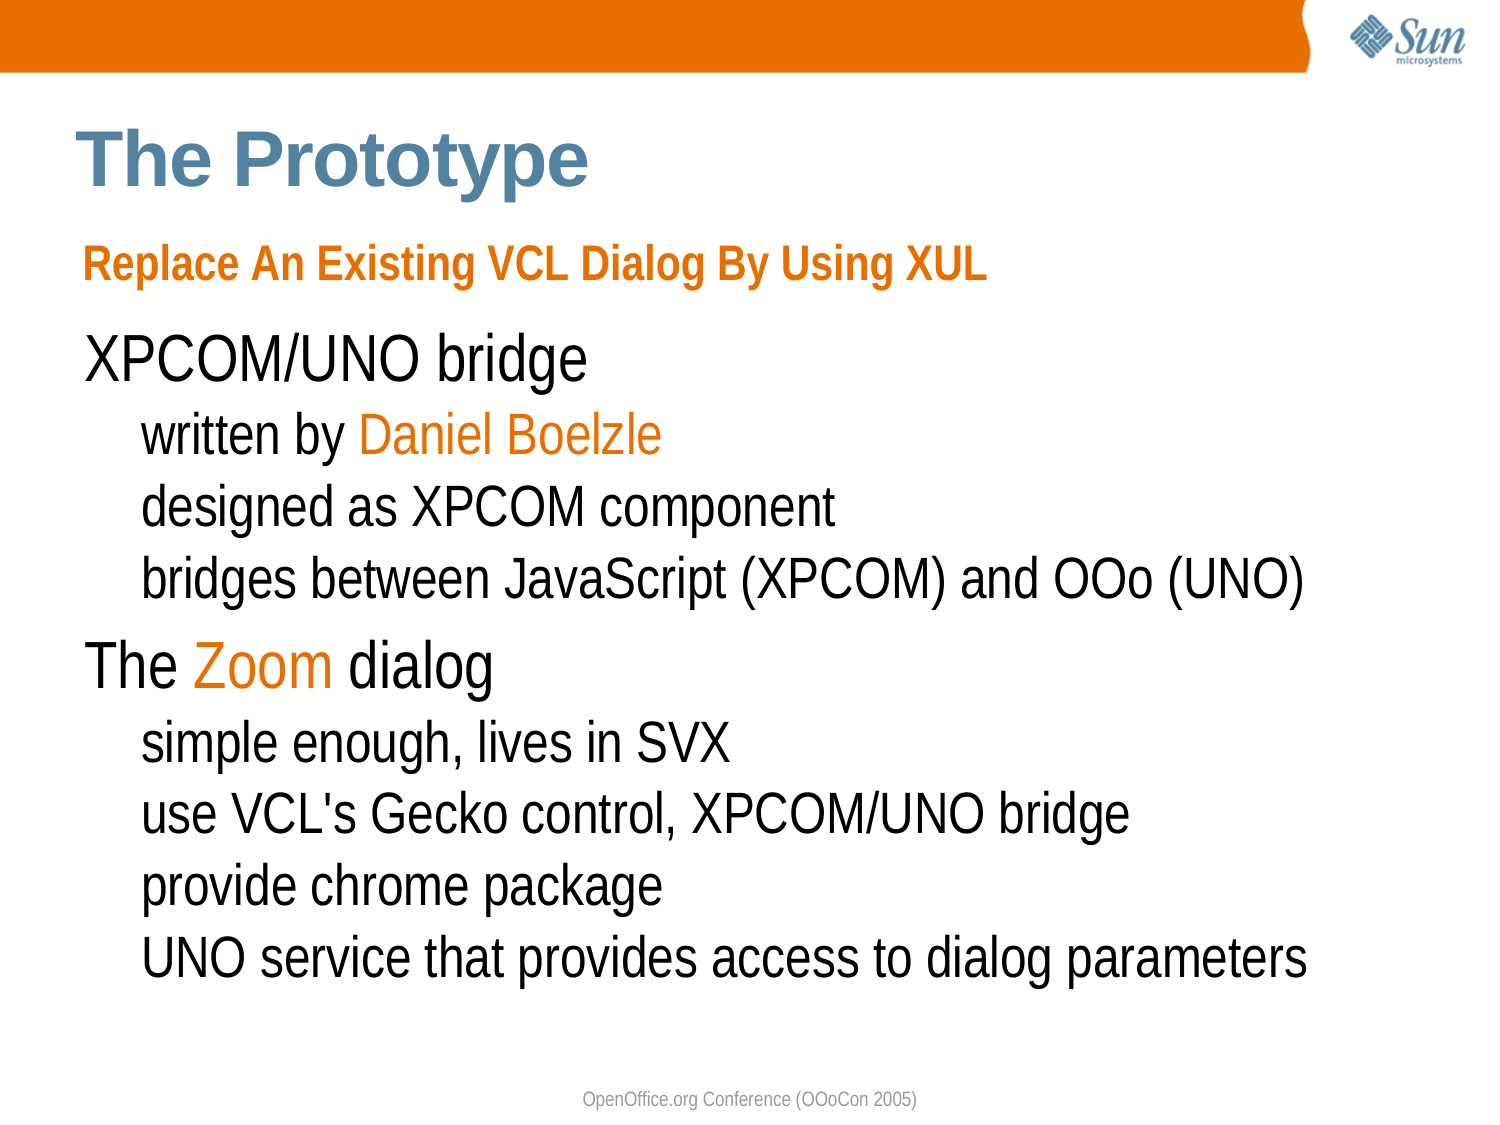

# The Prototype
Replace An Existing VCL Dialog By Using XUL
XPCOM/UNO bridge
written by Daniel Boelzle
designed as XPCOM component
bridges between JavaScript (XPCOM) and OOo (UNO)
The Zoom dialog
simple enough, lives in SVX
use VCL's Gecko control, XPCOM/UNO bridge
provide chrome package
UNO service that provides access to dialog parameters